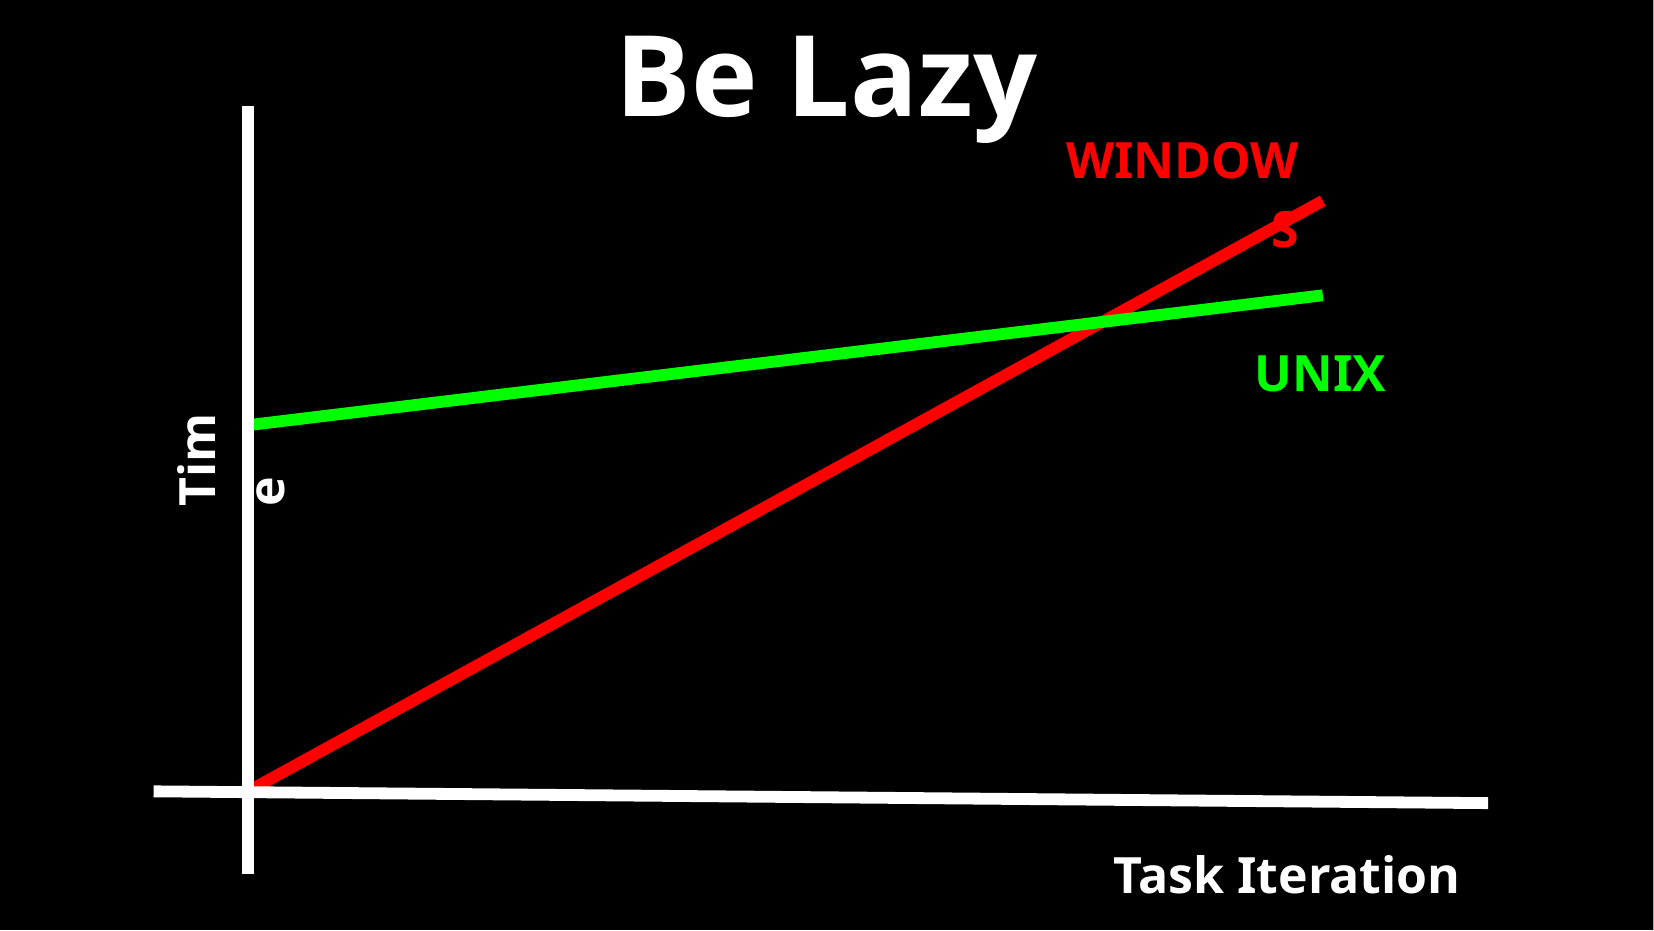

# Be Lazy
WINDOWS
UNIX
Time
Task Iteration